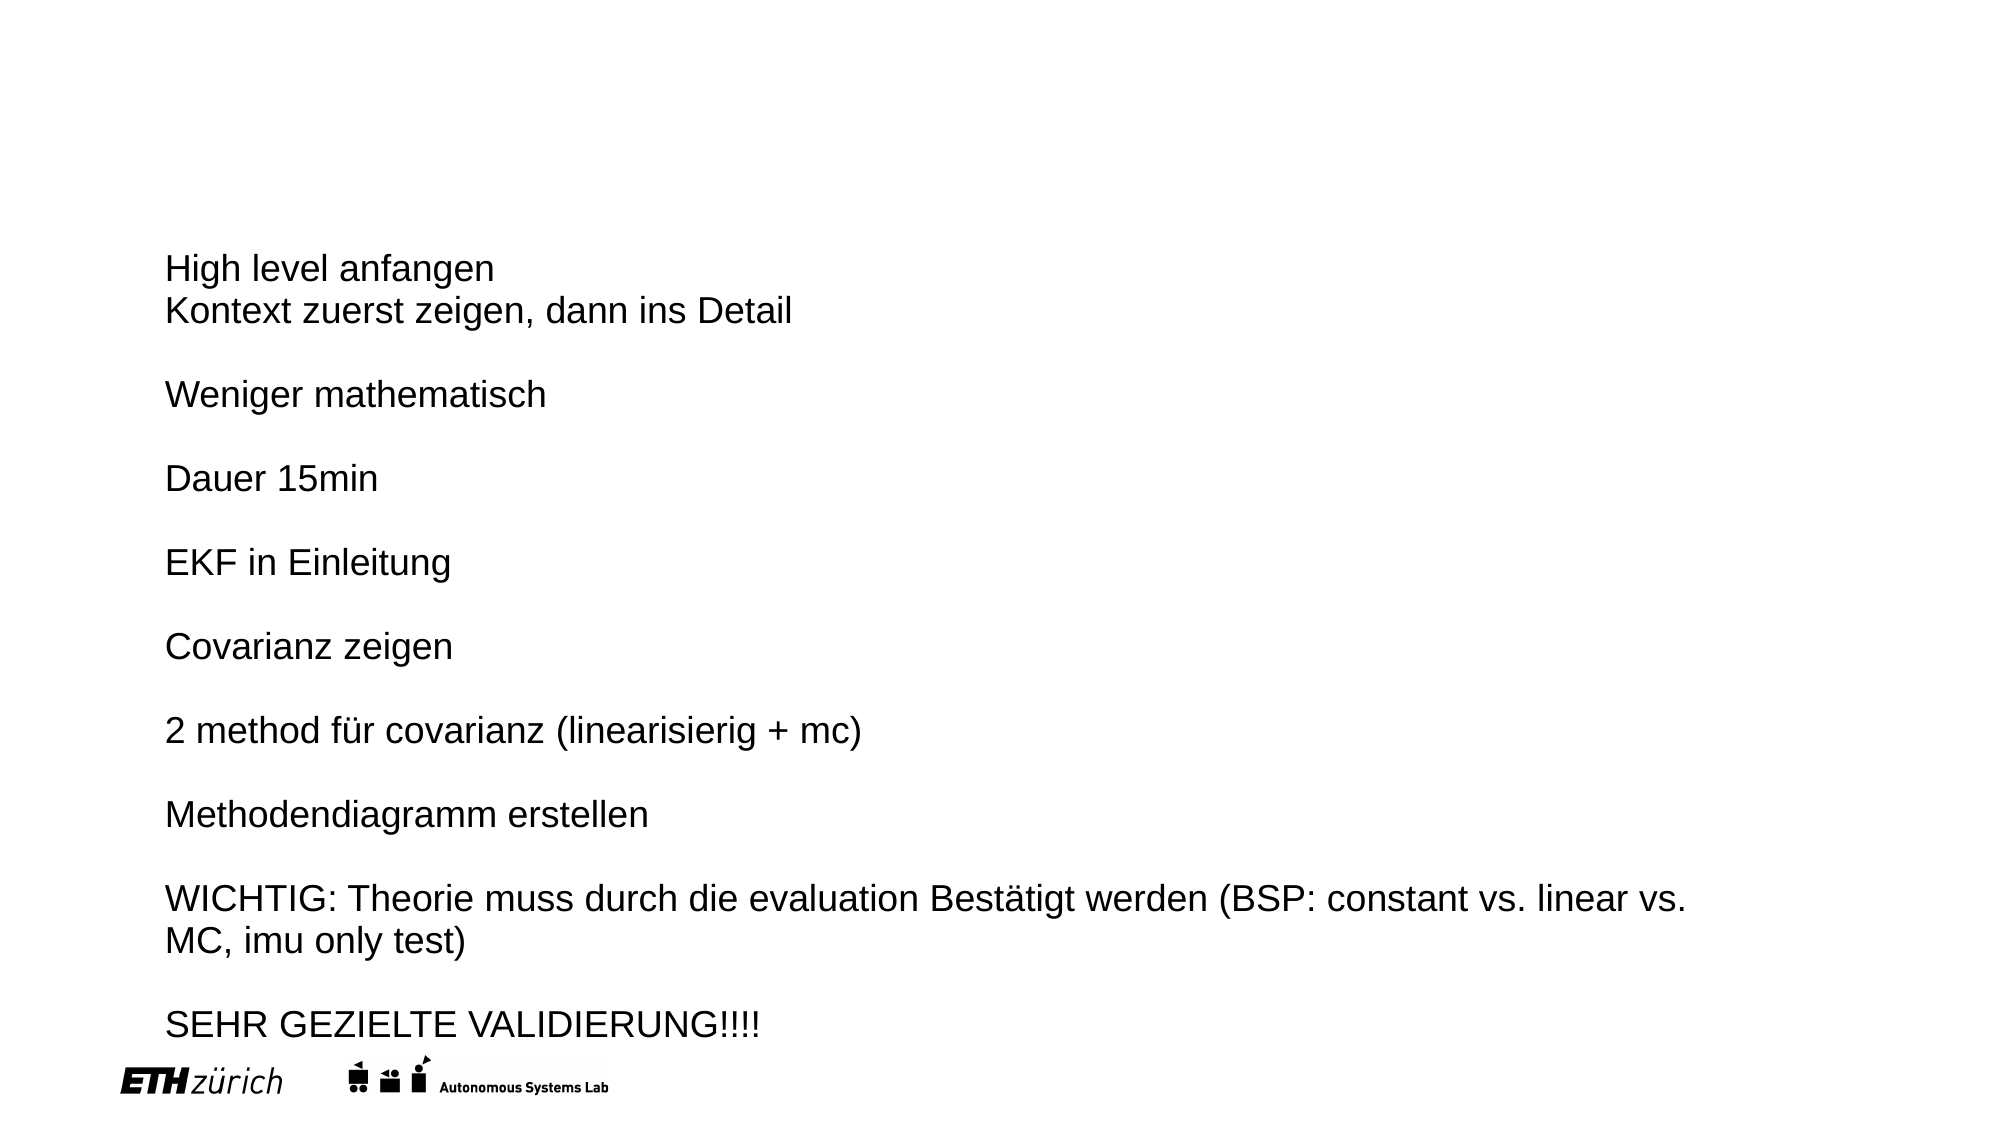

#
High level anfangen
Kontext zuerst zeigen, dann ins Detail
Weniger mathematisch
Dauer 15min
EKF in Einleitung
Covarianz zeigen
2 method für covarianz (linearisierig + mc)
Methodendiagramm erstellen
WICHTIG: Theorie muss durch die evaluation Bestätigt werden (BSP: constant vs. linear vs. MC, imu only test)
SEHR GEZIELTE VALIDIERUNG!!!!